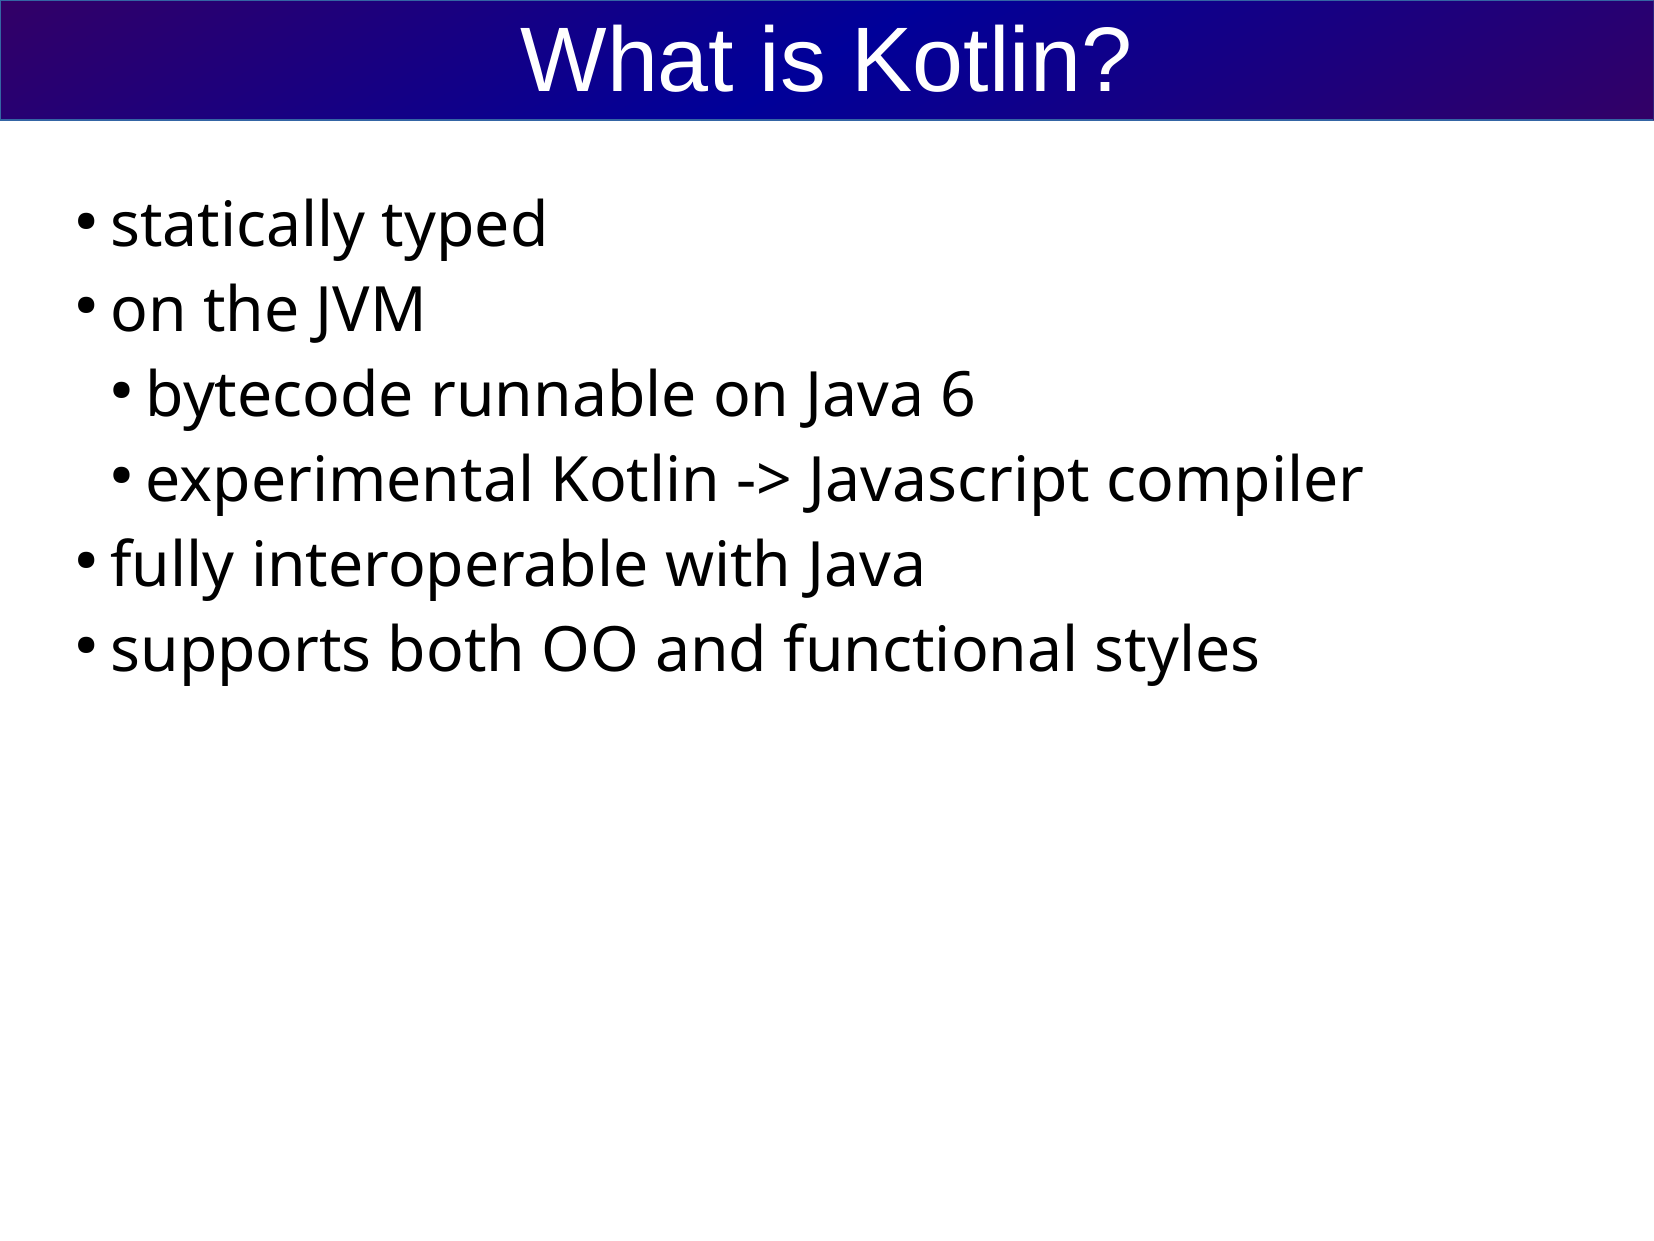

# What is Kotlin?
statically typed
on the JVM
bytecode runnable on Java 6
experimental Kotlin -> Javascript compiler
fully interoperable with Java
supports both OO and functional styles